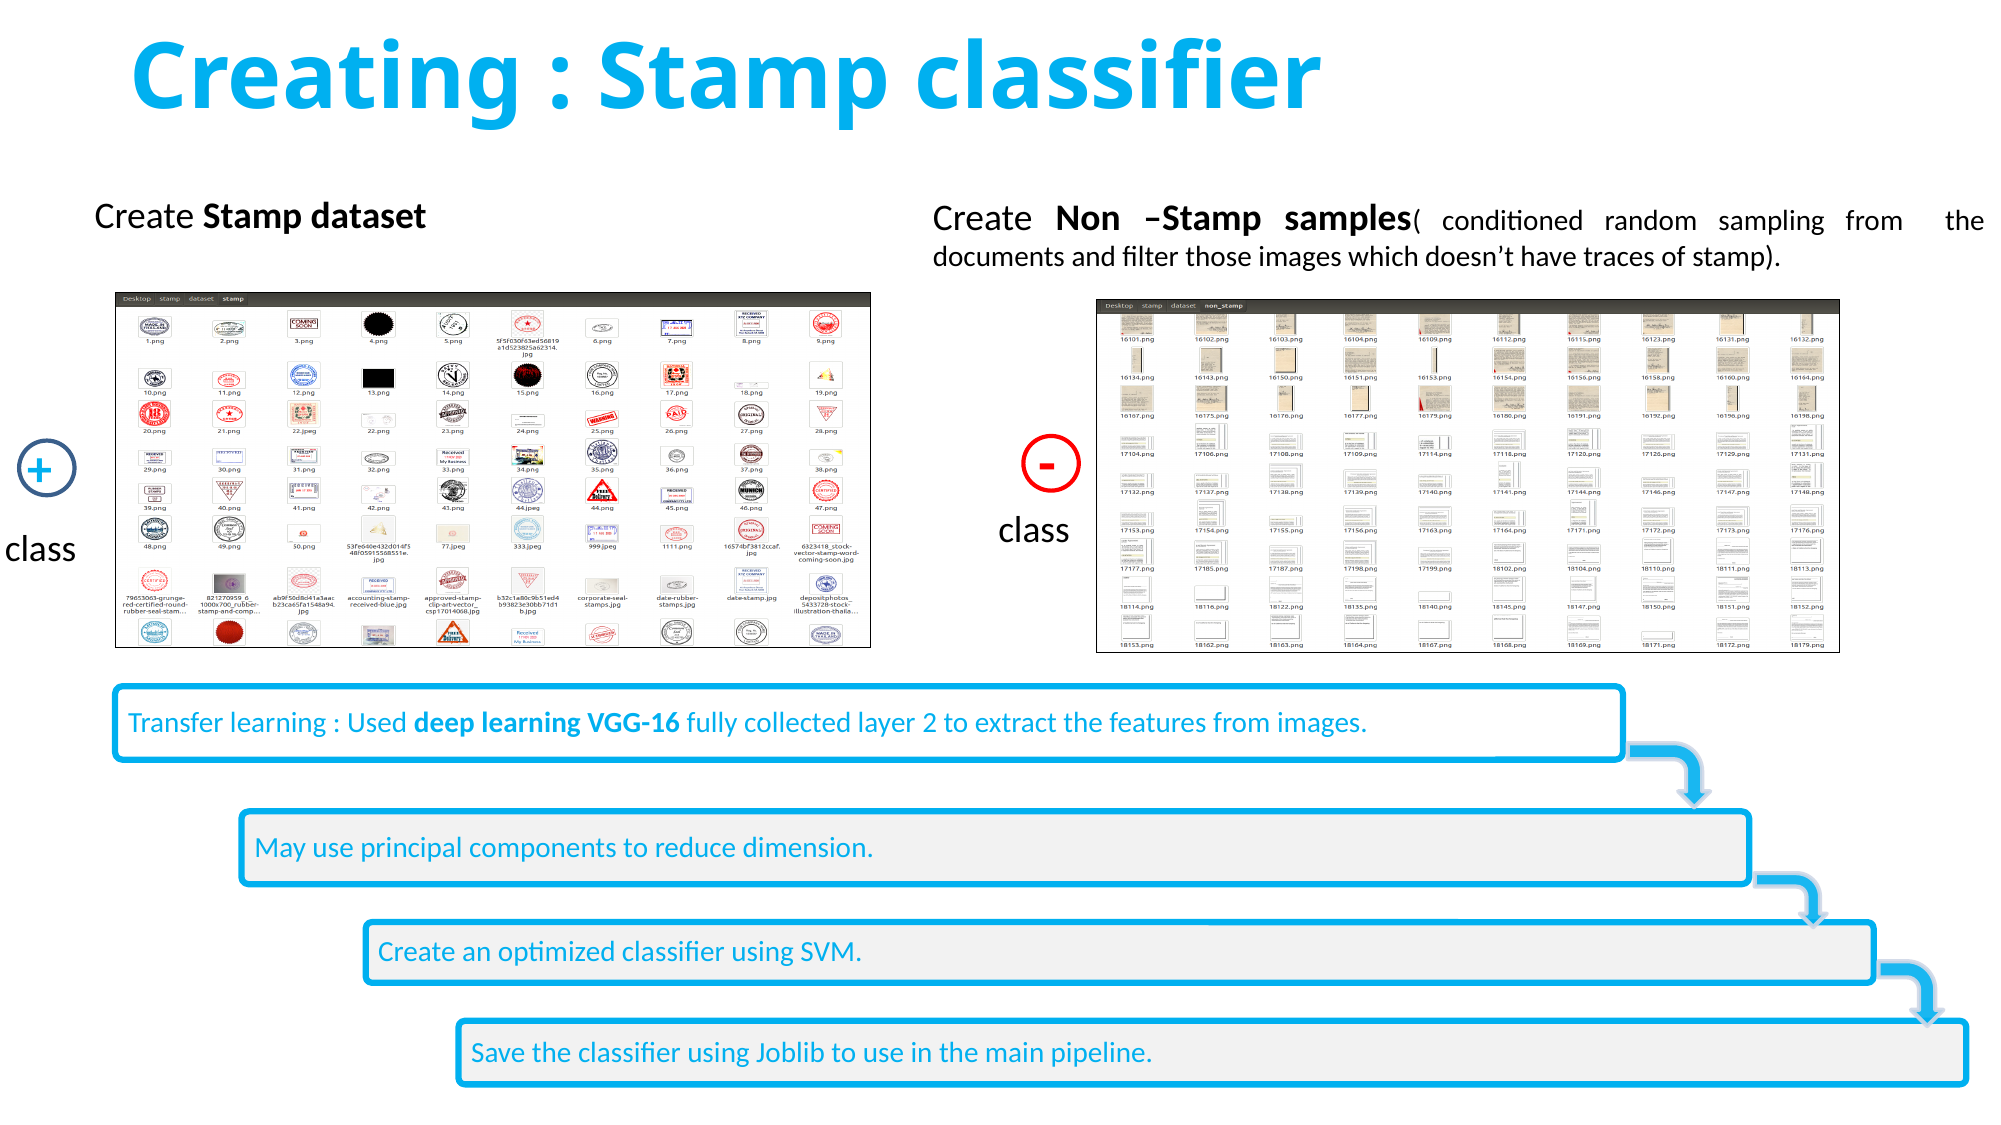

Creating : Stamp classifier
Create Stamp dataset
Create Non –Stamp samples( conditioned random sampling from the documents and filter those images which doesn’t have traces of stamp).
-
+
class
class
Transfer learning : Used deep learning VGG-16 fully collected layer 2 to extract the features from images.
May use principal components to reduce dimension.
Create an optimized classifier using SVM.
Save the classifier using Joblib to use in the main pipeline.